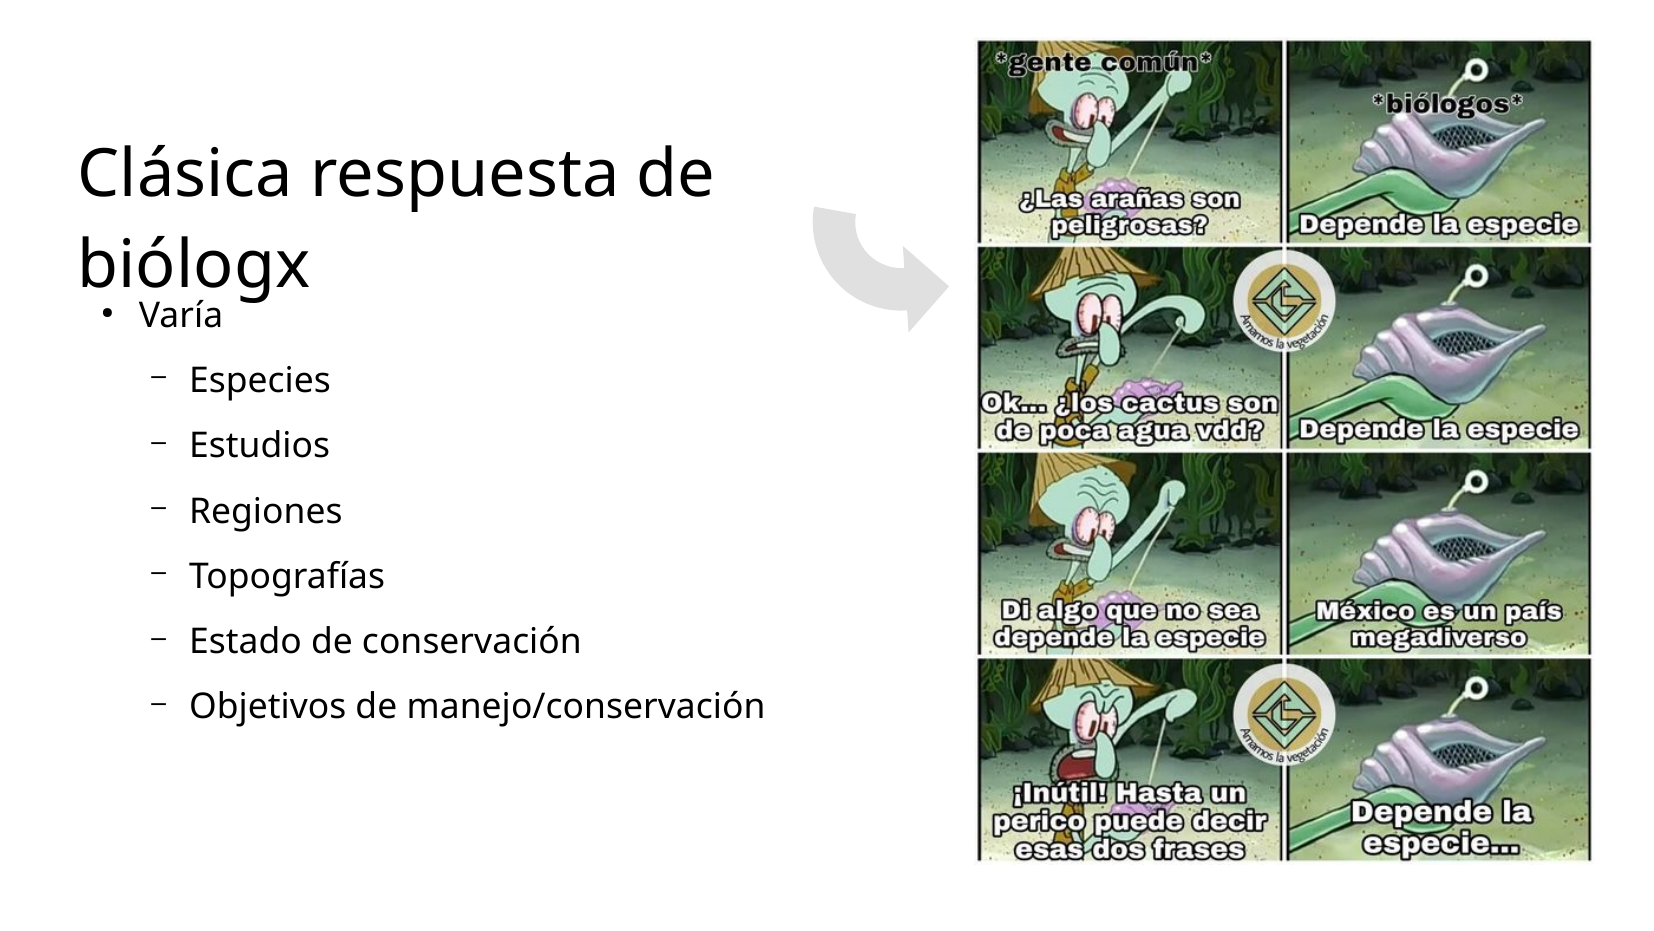

Clásica respuesta de biólogx
# Varía
Especies
Estudios
Regiones
Topografías
Estado de conservación
Objetivos de manejo/conservación